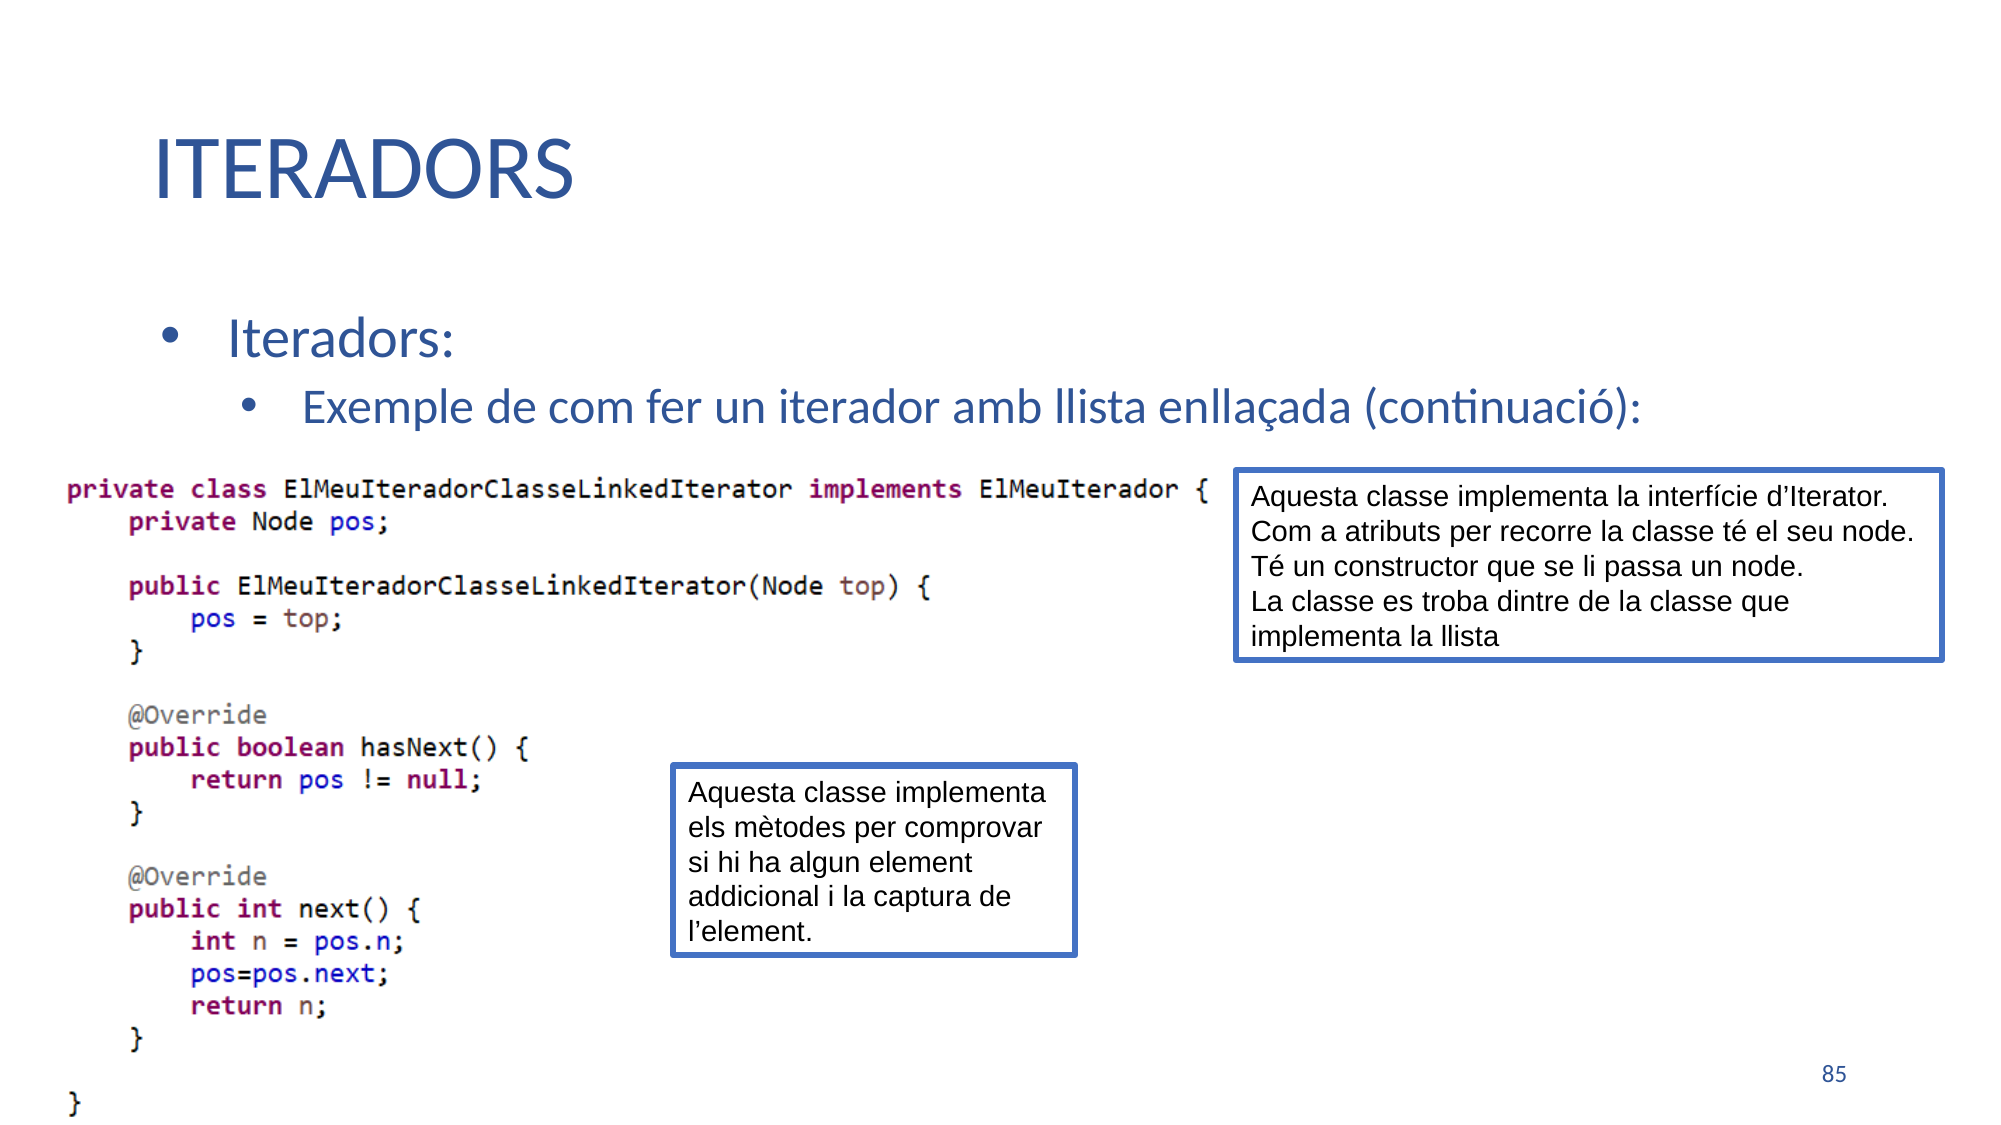

# ITERADORS
Iteradors:
Exemple de com fer un iterador amb llista enllaçada (continuació):
Aquesta classe implementa la interfície d’Iterator.
Com a atributs per recorre la classe té el seu node.
Té un constructor que se li passa un node.
La classe es troba dintre de la classe que implementa la llista
Aquesta classe implementa els mètodes per comprovar si hi ha algun element addicional i la captura de l’element.